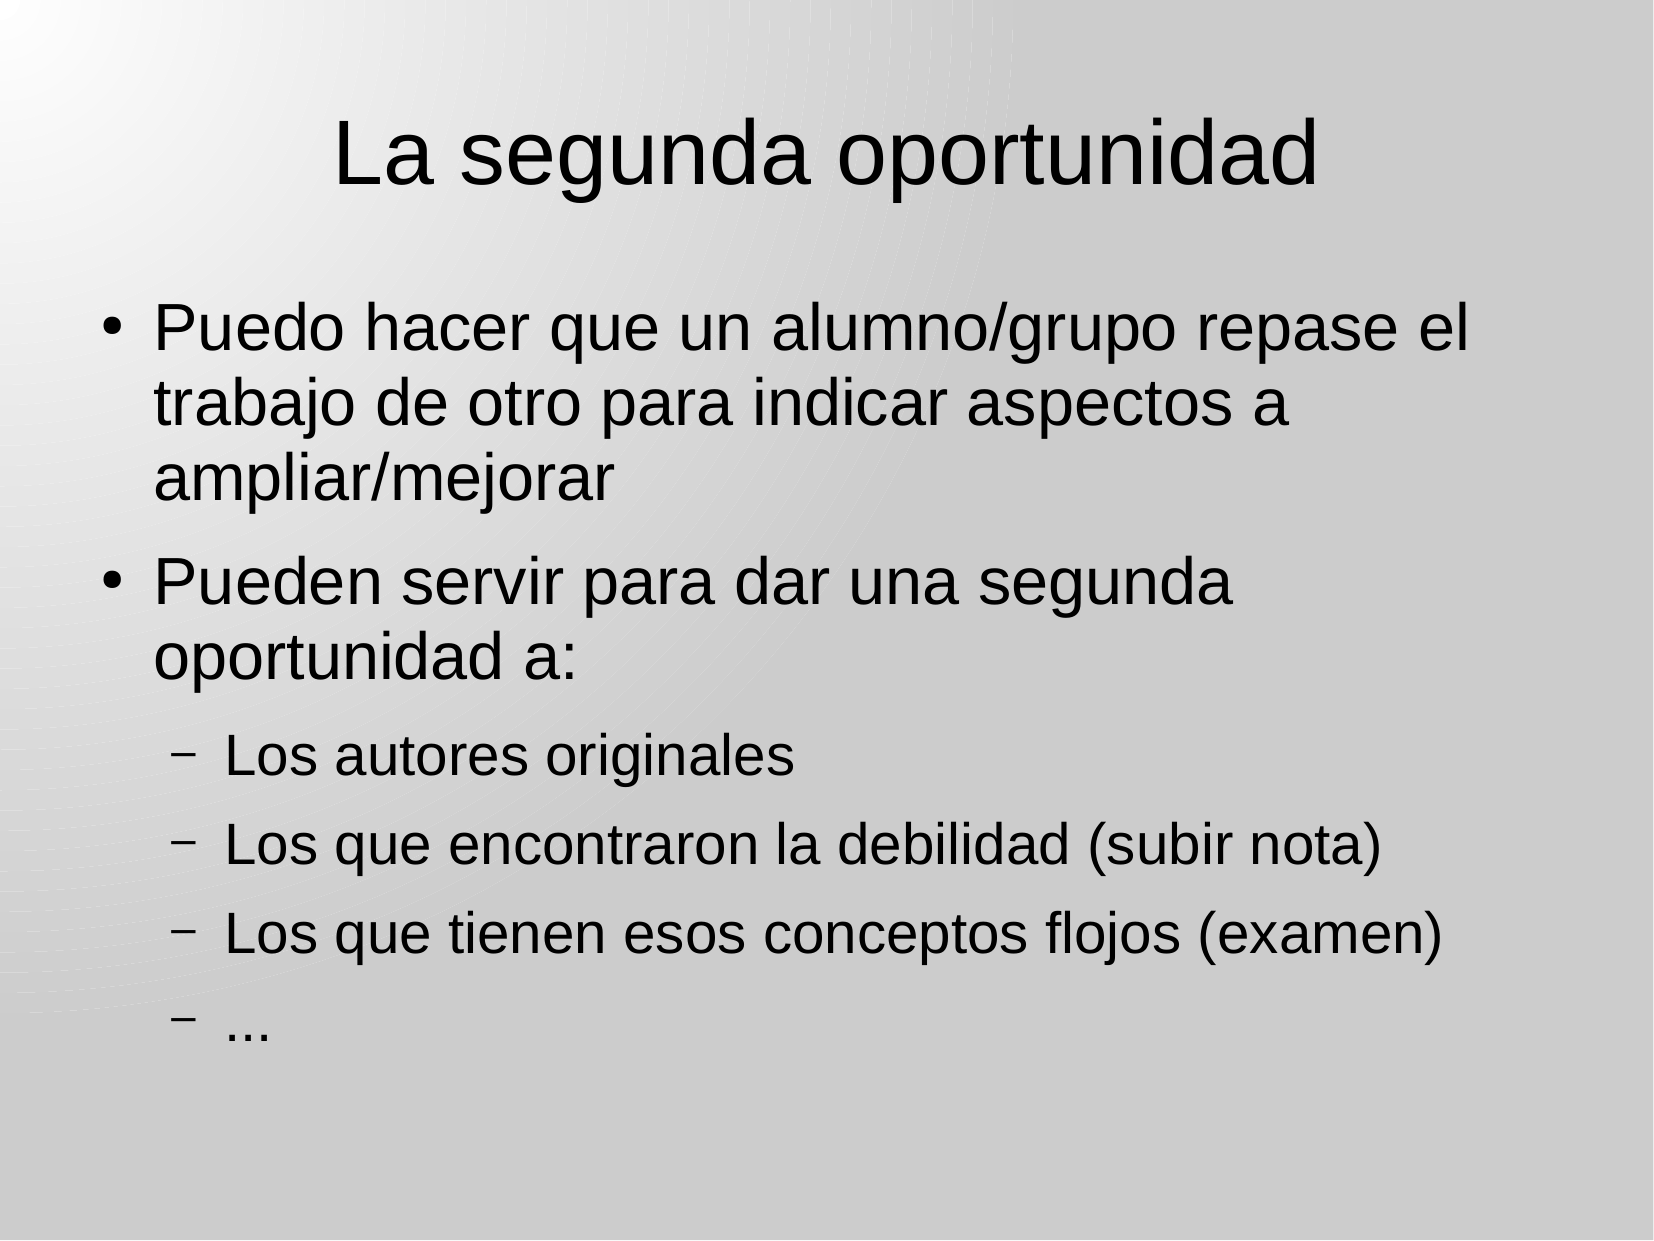

# La segunda oportunidad
Puedo hacer que un alumno/grupo repase el trabajo de otro para indicar aspectos a ampliar/mejorar
Pueden servir para dar una segunda oportunidad a:
Los autores originales
Los que encontraron la debilidad (subir nota)
Los que tienen esos conceptos flojos (examen)
...